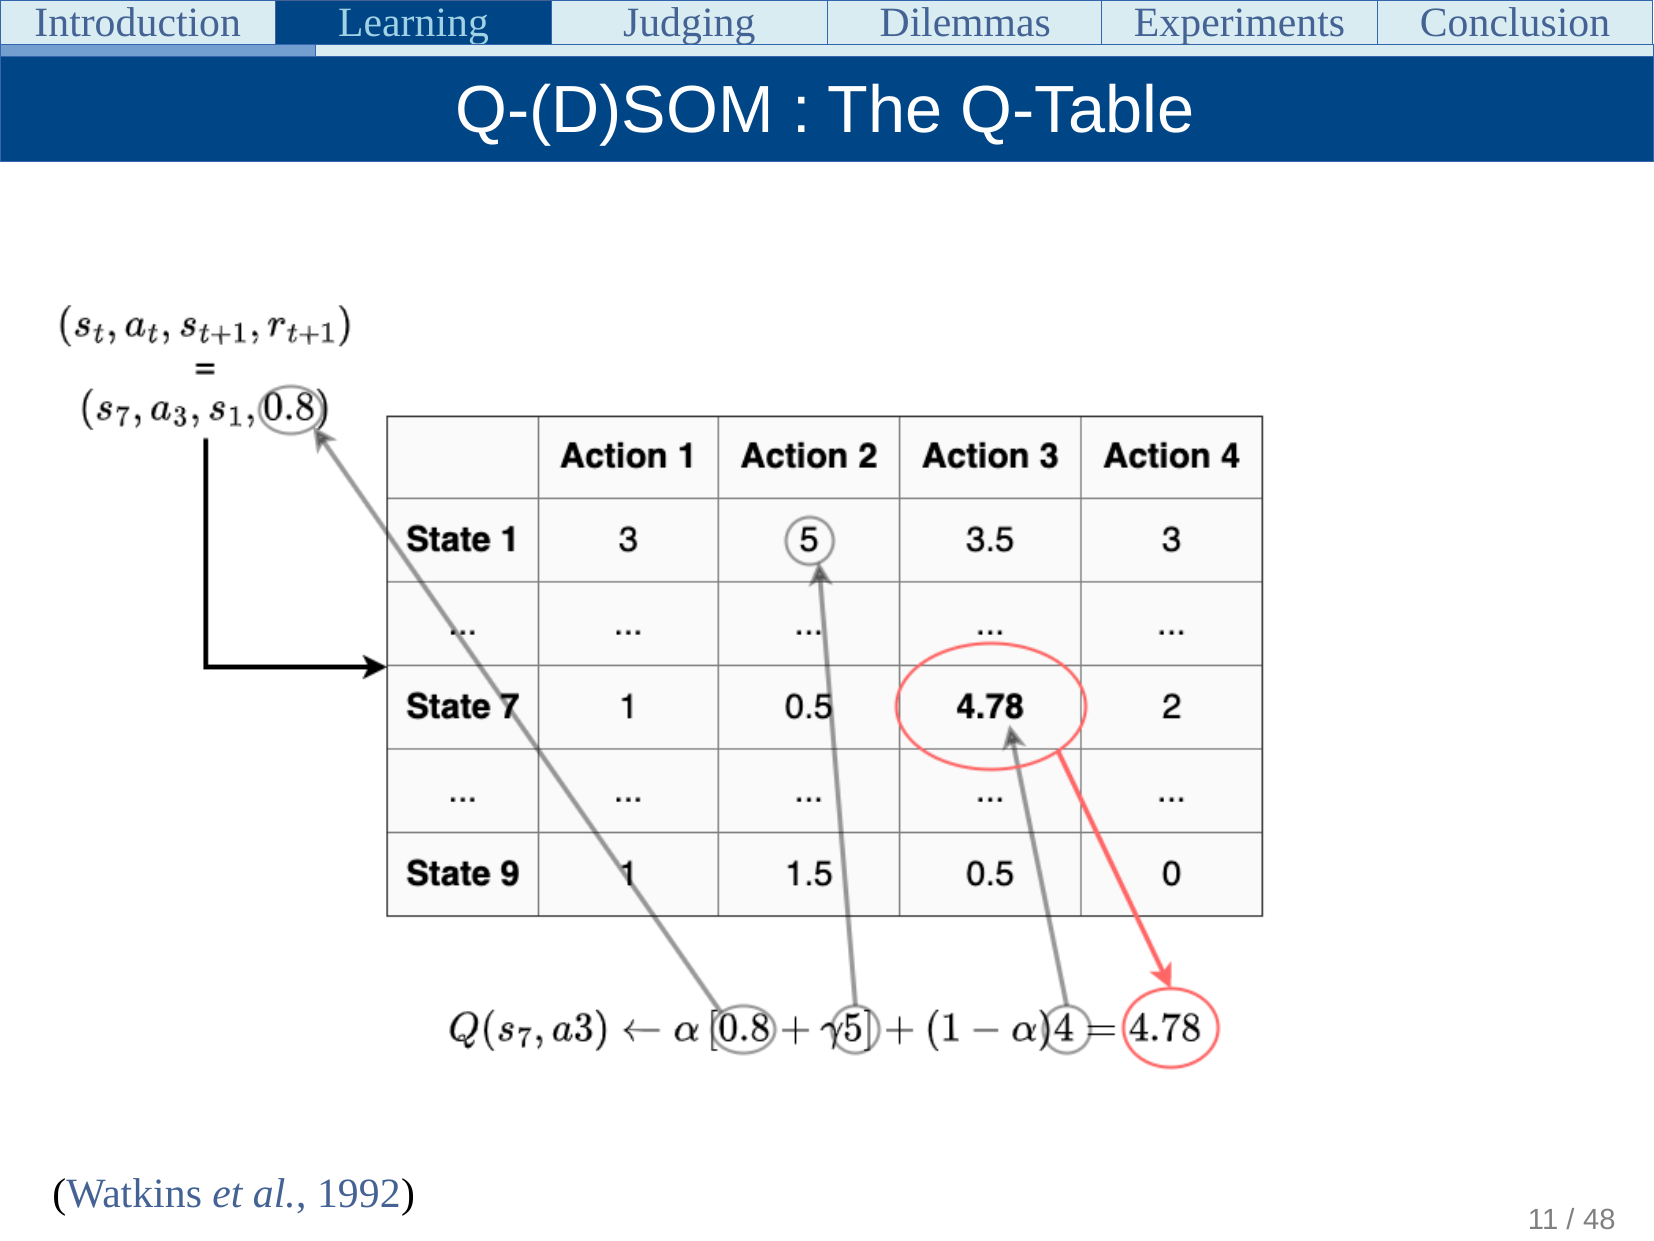

# Q-(D)SOM : The Q-Table
(Watkins et al., 1992)